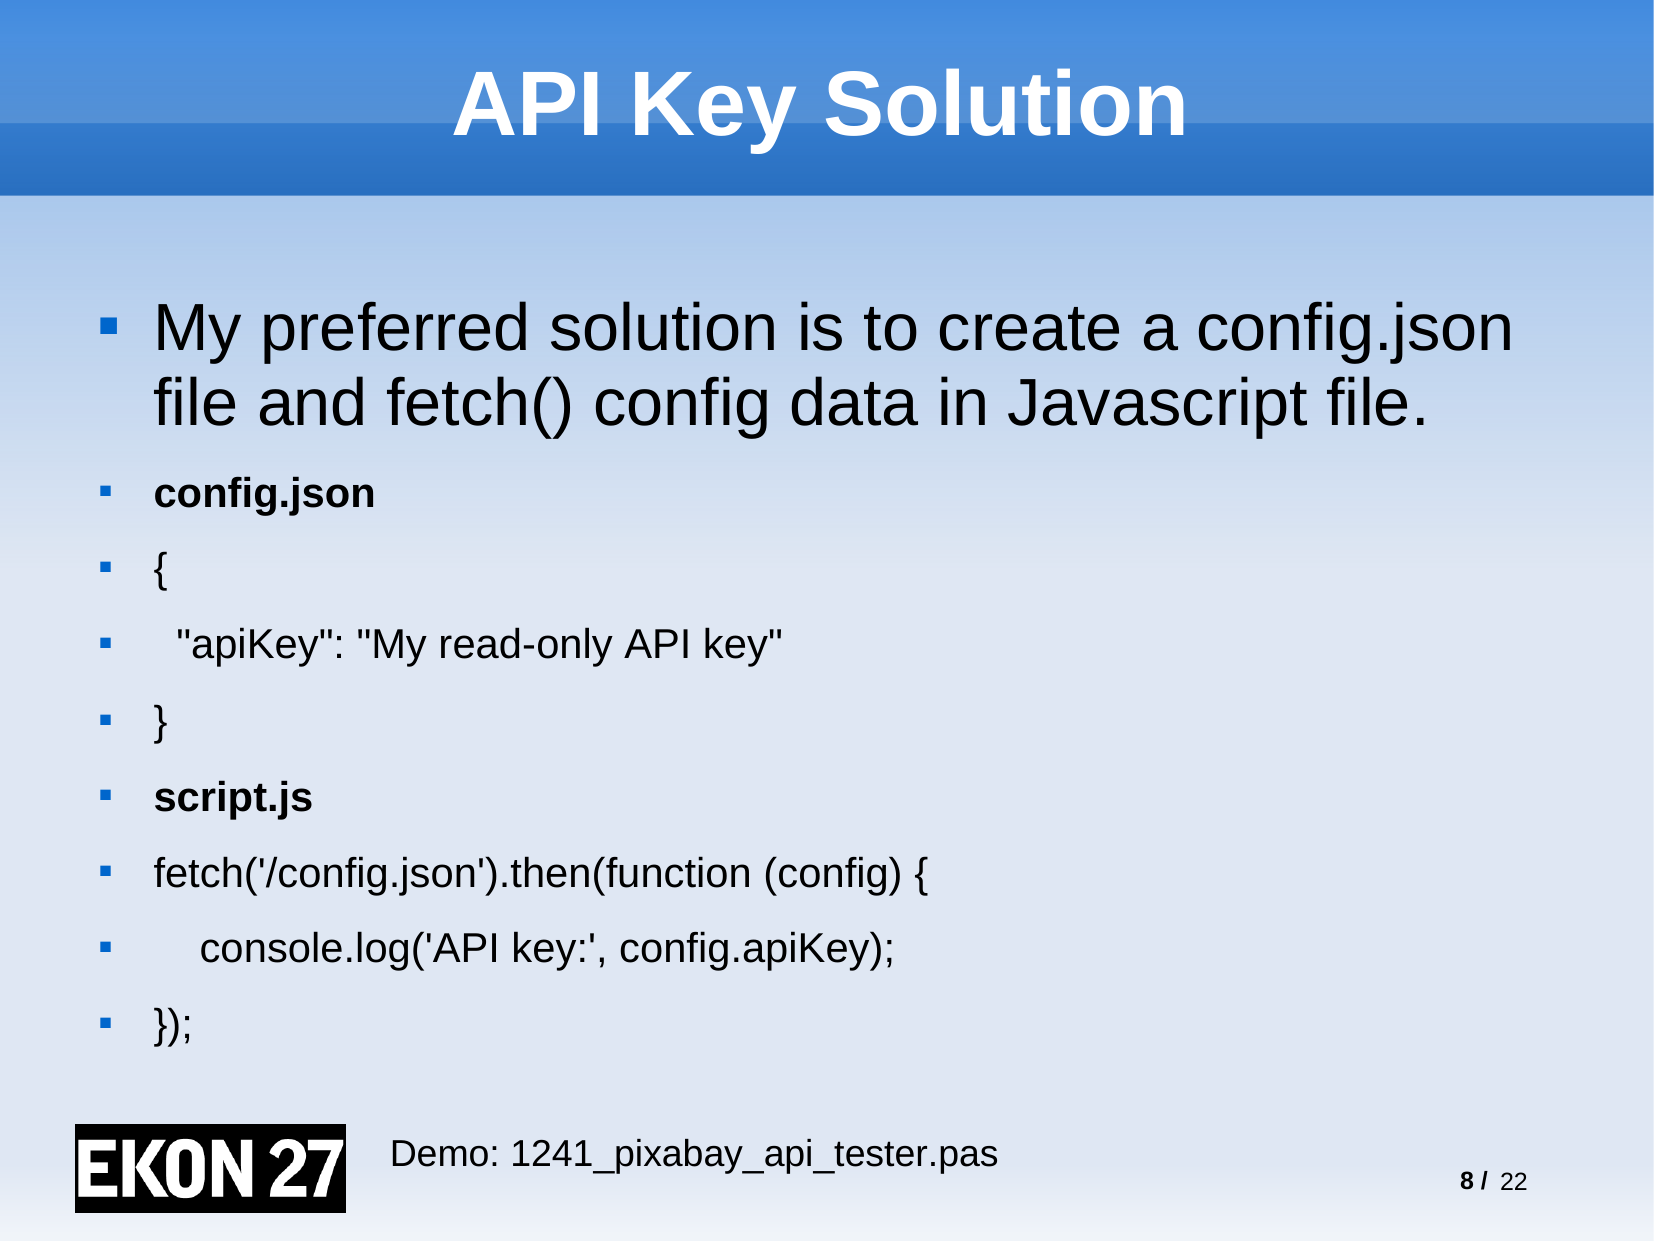

# API Key Solution
My preferred solution is to create a config.json file and fetch() config data in Javascript file.
config.json
{
 "apiKey": "My read-only API key"
}
script.js
fetch('/config.json').then(function (config) {
 console.log('API key:', config.apiKey);
});
Demo: 1241_pixabay_api_tester.pas
8